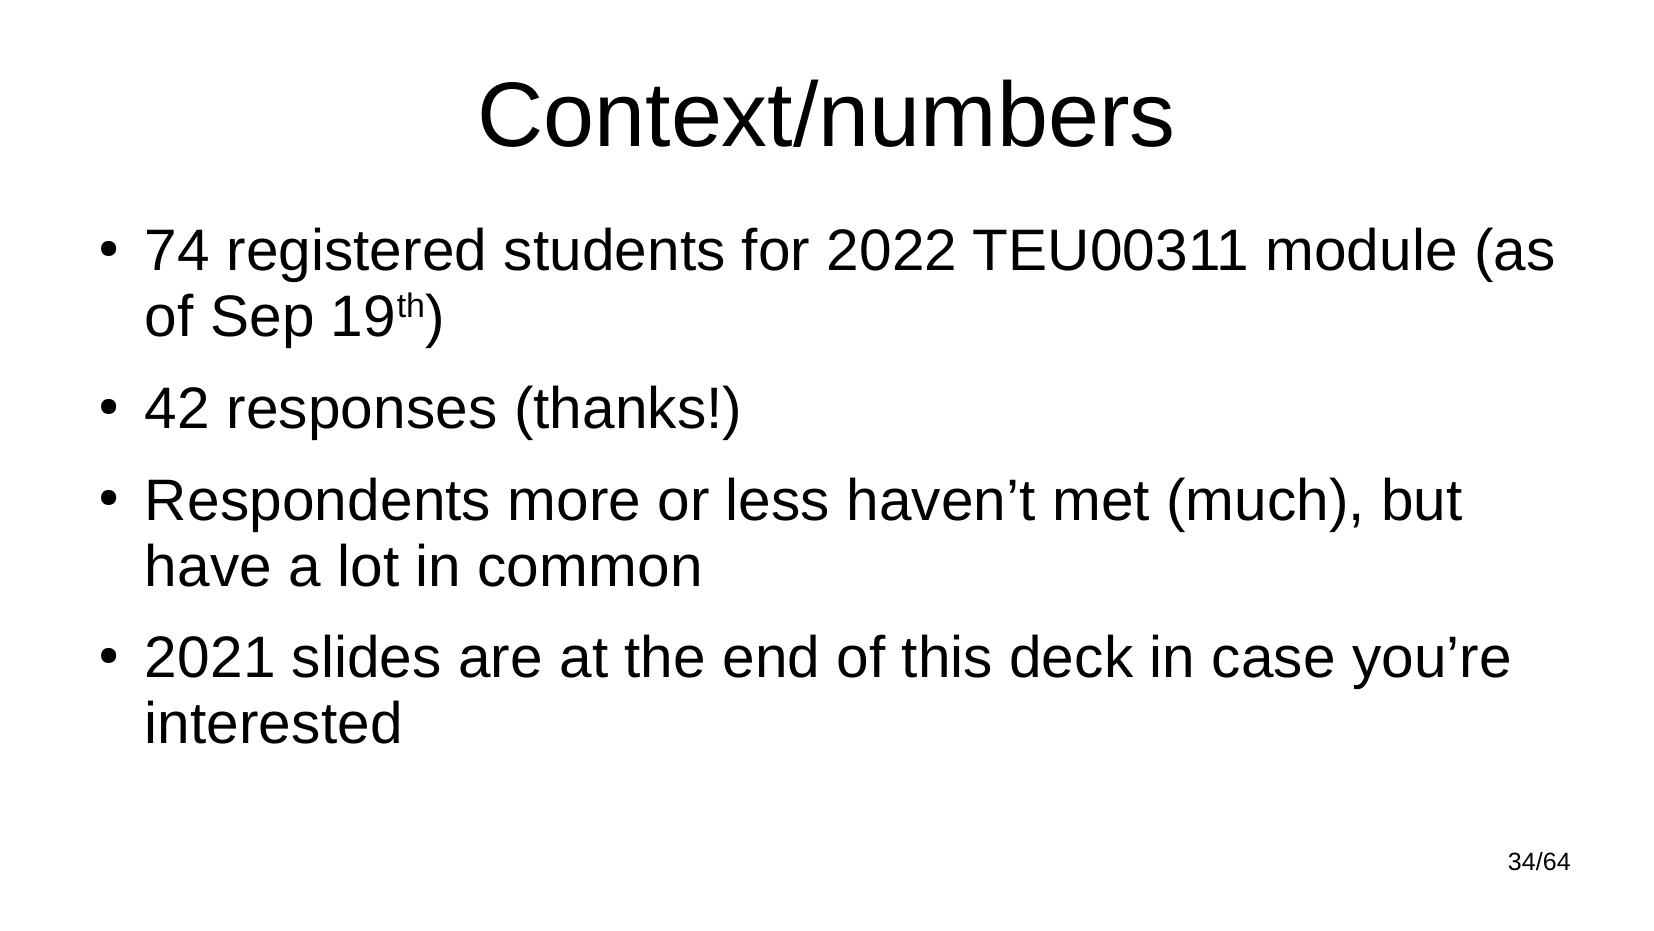

# Context/numbers
74 registered students for 2022 TEU00311 module (as of Sep 19th)
42 responses (thanks!)
Respondents more or less haven’t met (much), but have a lot in common
2021 slides are at the end of this deck in case you’re interested
34